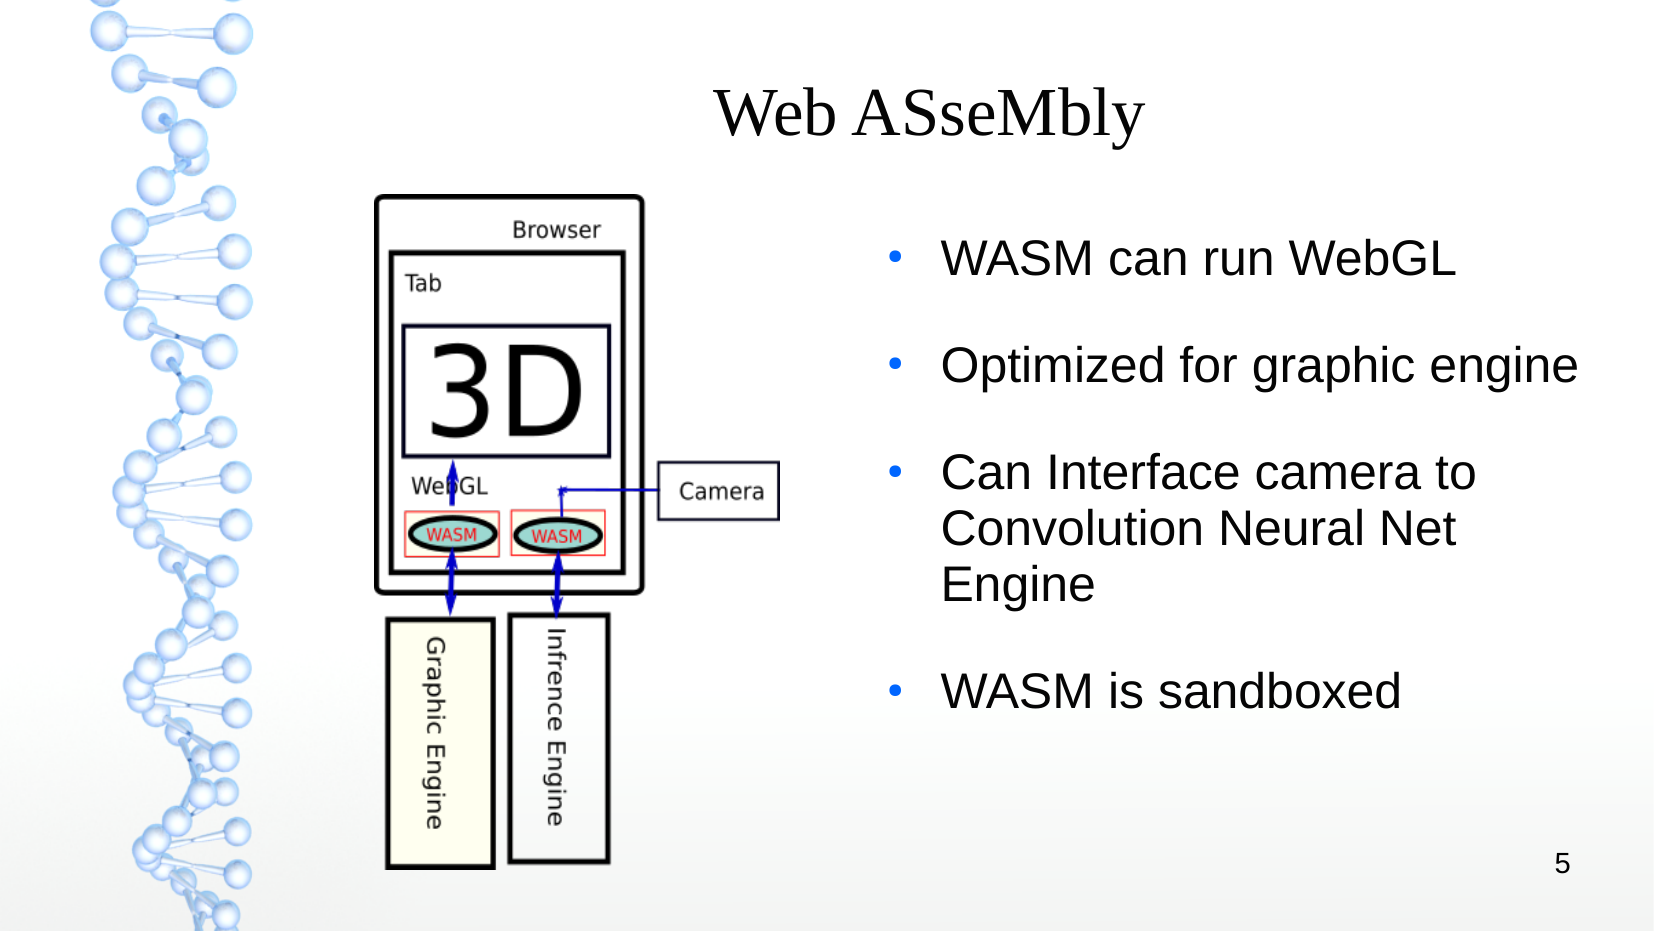

# Web ASseMbly
WASM can run WebGL
Optimized for graphic engine
Can Interface camera to Convolution Neural Net Engine
WASM is sandboxed
5